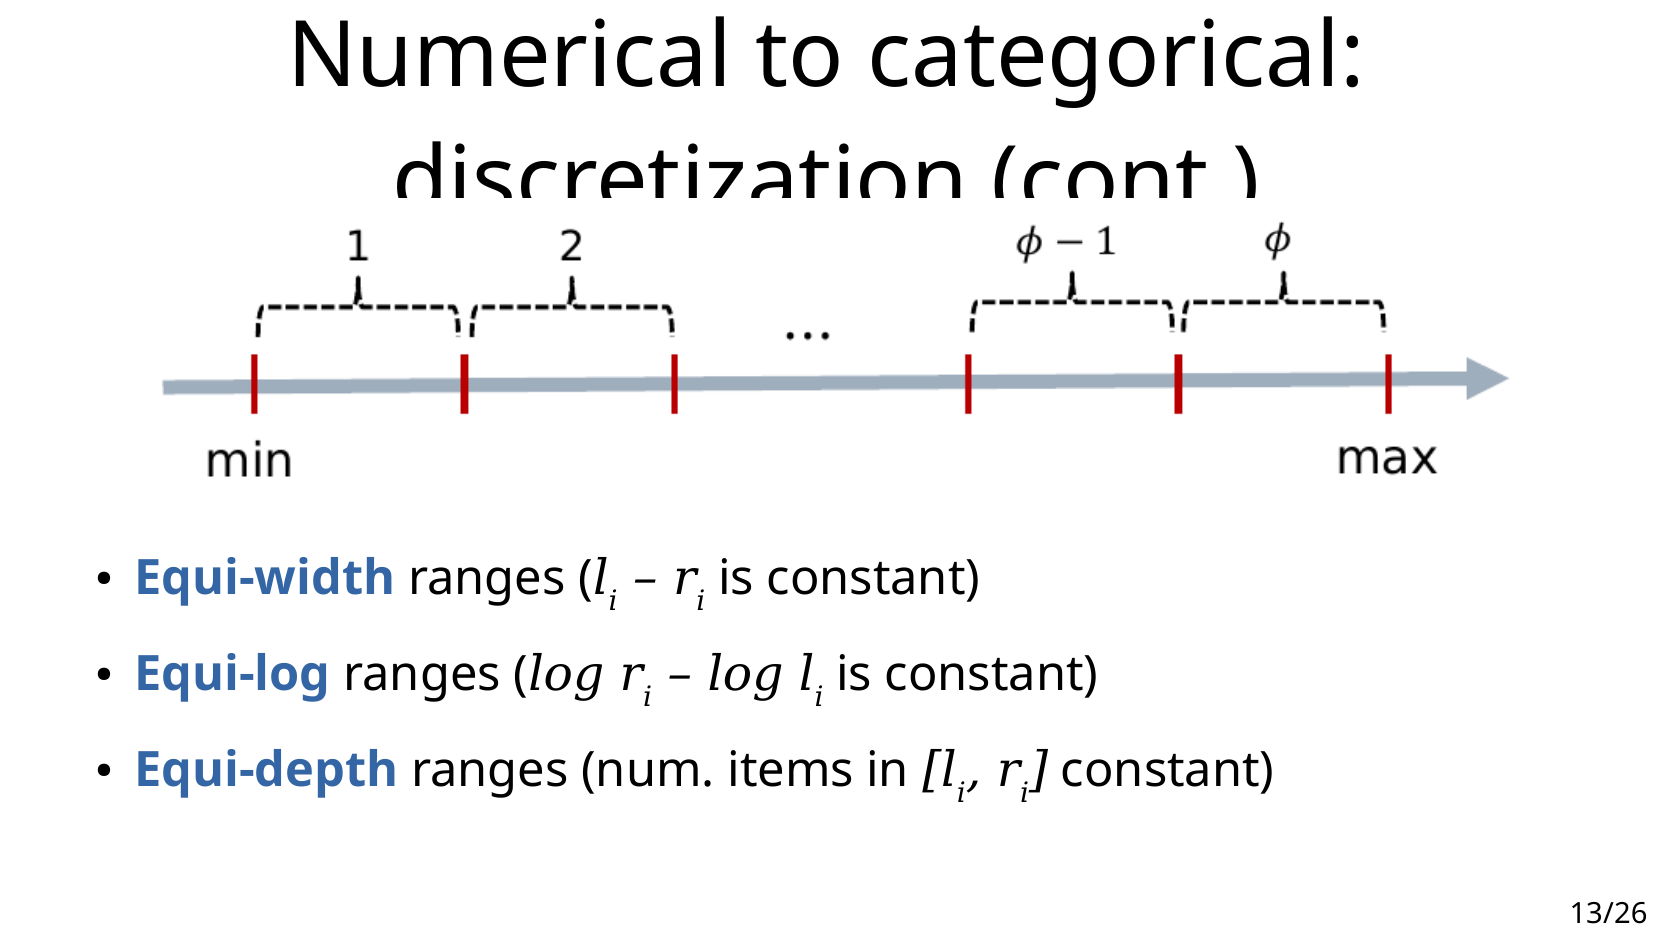

# Numerical to categorical: discretization (cont.)
Equi-width ranges (li – ri is constant)
Equi-log ranges (log ri – log li is constant)
Equi-depth ranges (num. items in [li, ri] constant)
13